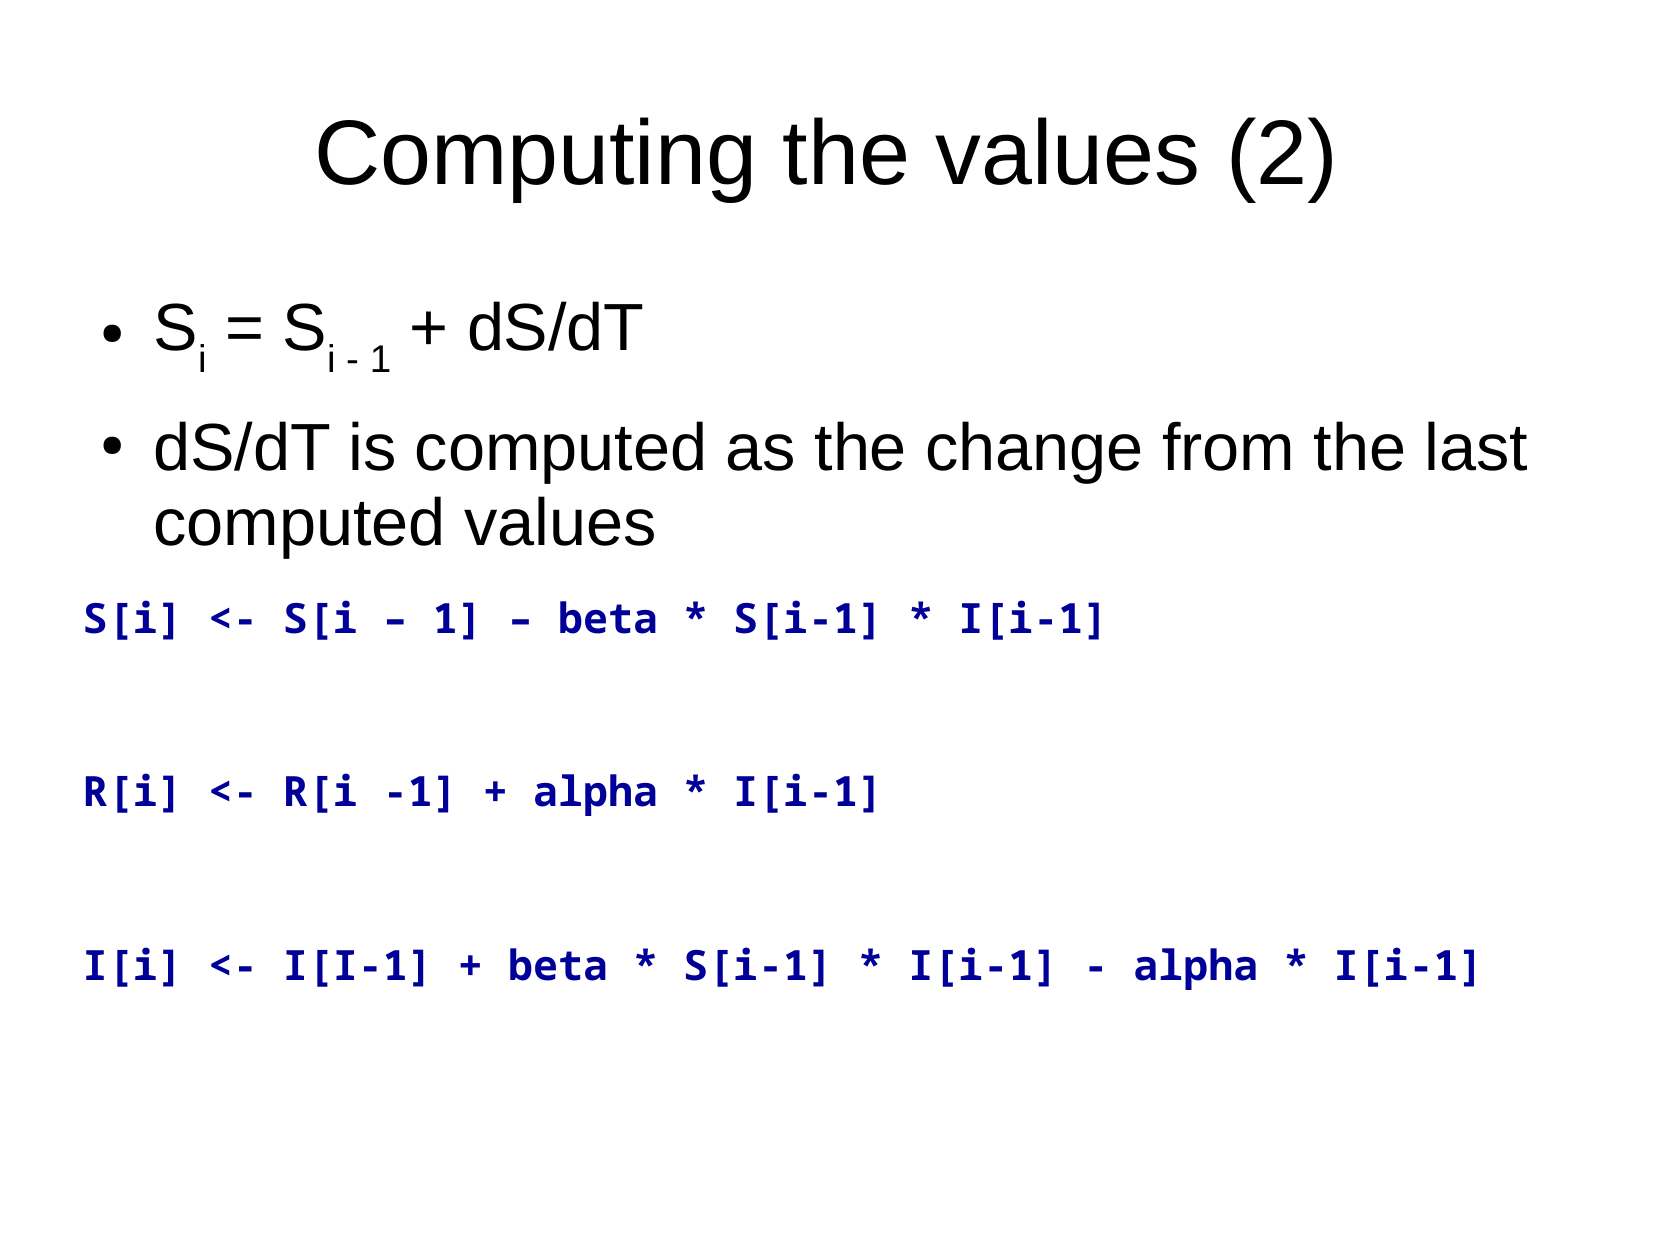

# Computing the values (2)
Si = Si - 1 + dS/dT
dS/dT is computed as the change from the last computed values
S[i] <- S[i – 1] – beta * S[i-1] * I[i-1]
R[i] <- R[i -1] + alpha * I[i-1]
I[i] <- I[I-1] + beta * S[i-1] * I[i-1] - alpha * I[i-1]